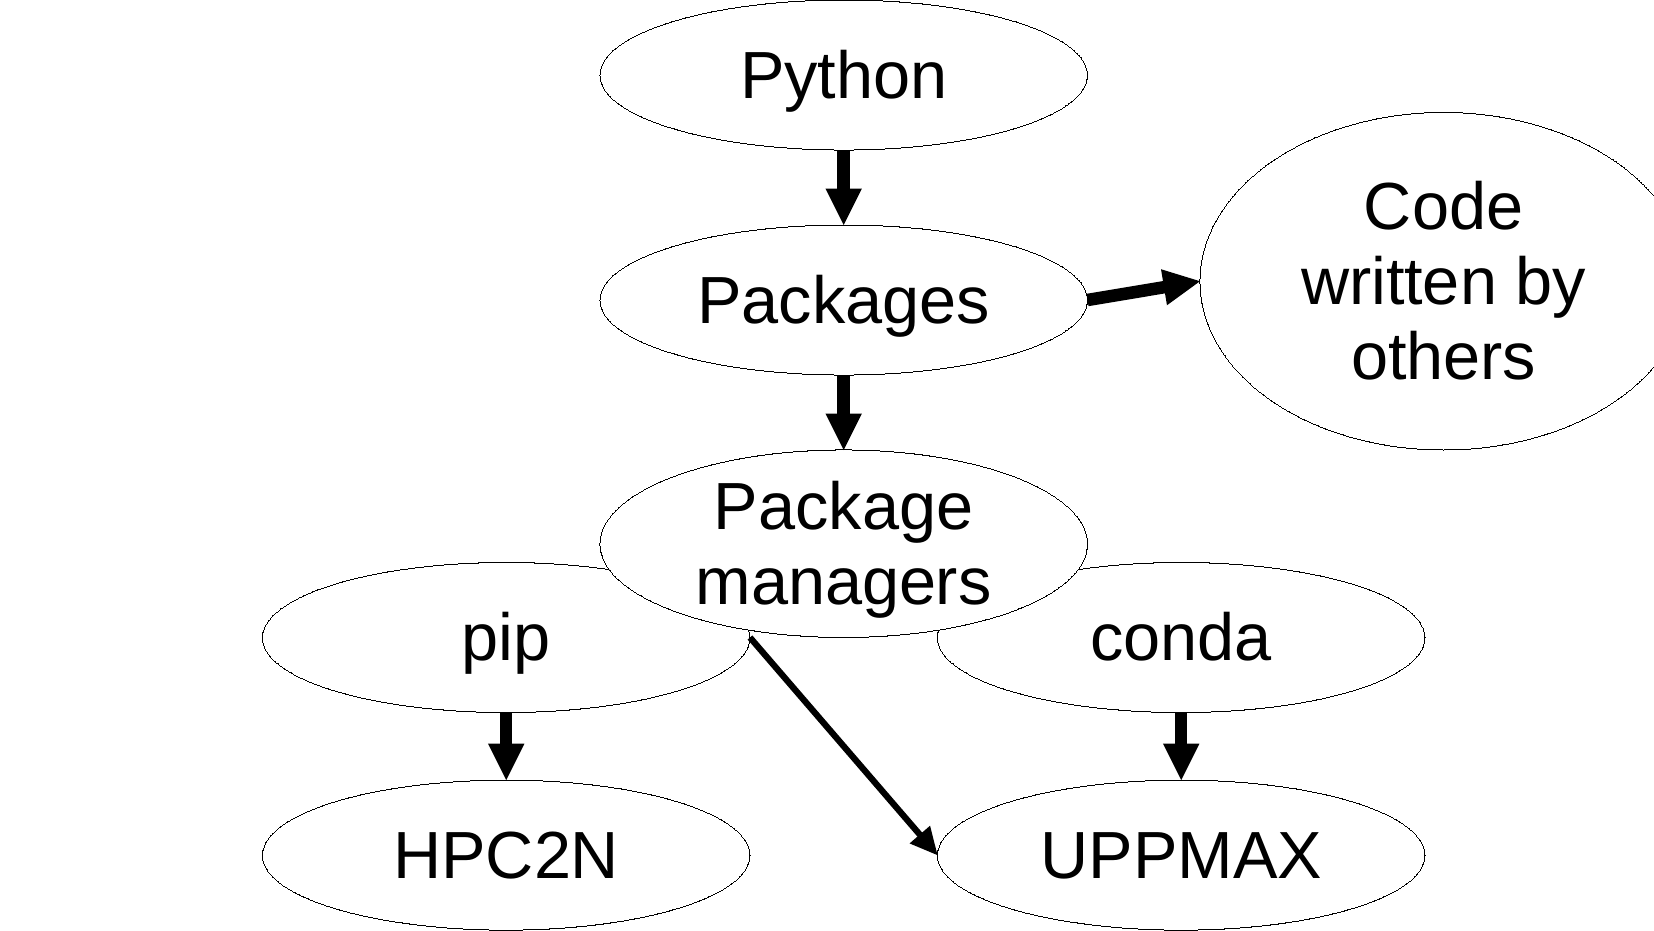

Python
Code written by others
Packages
Package
managers
pip
conda
HPC2N
UPPMAX